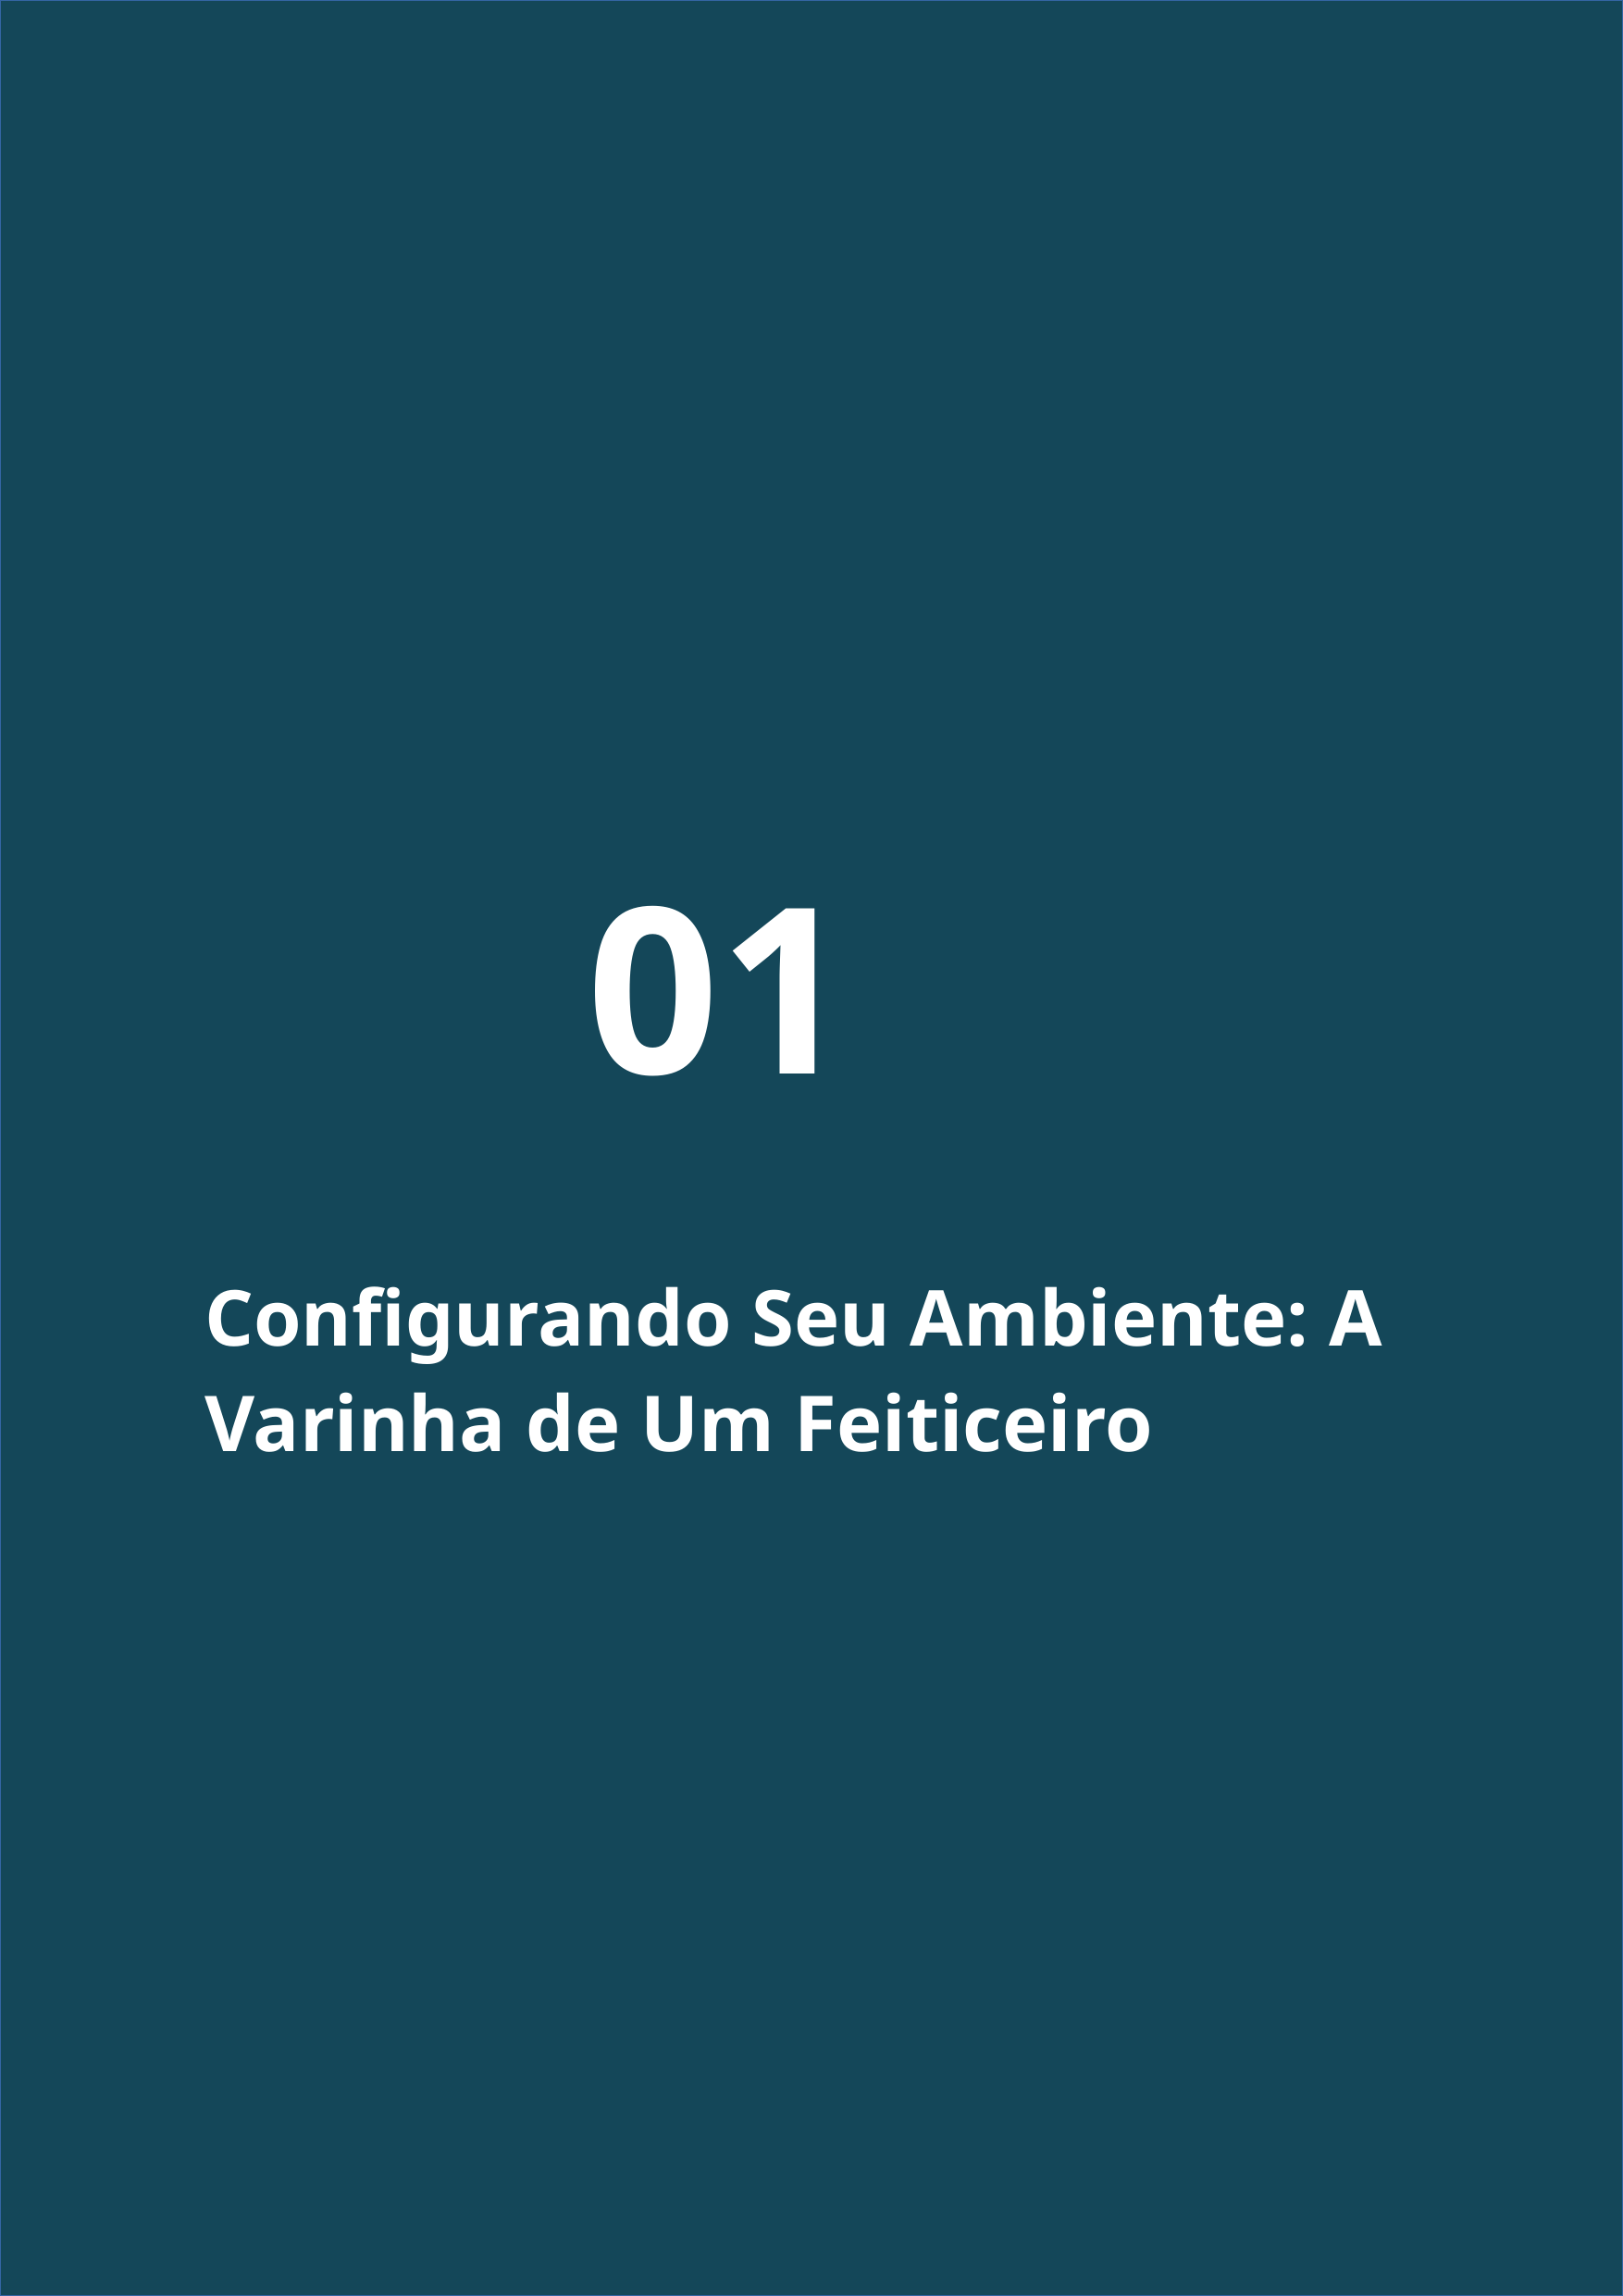

01
Configurando Seu Ambiente: A Varinha de Um Feiticeiro